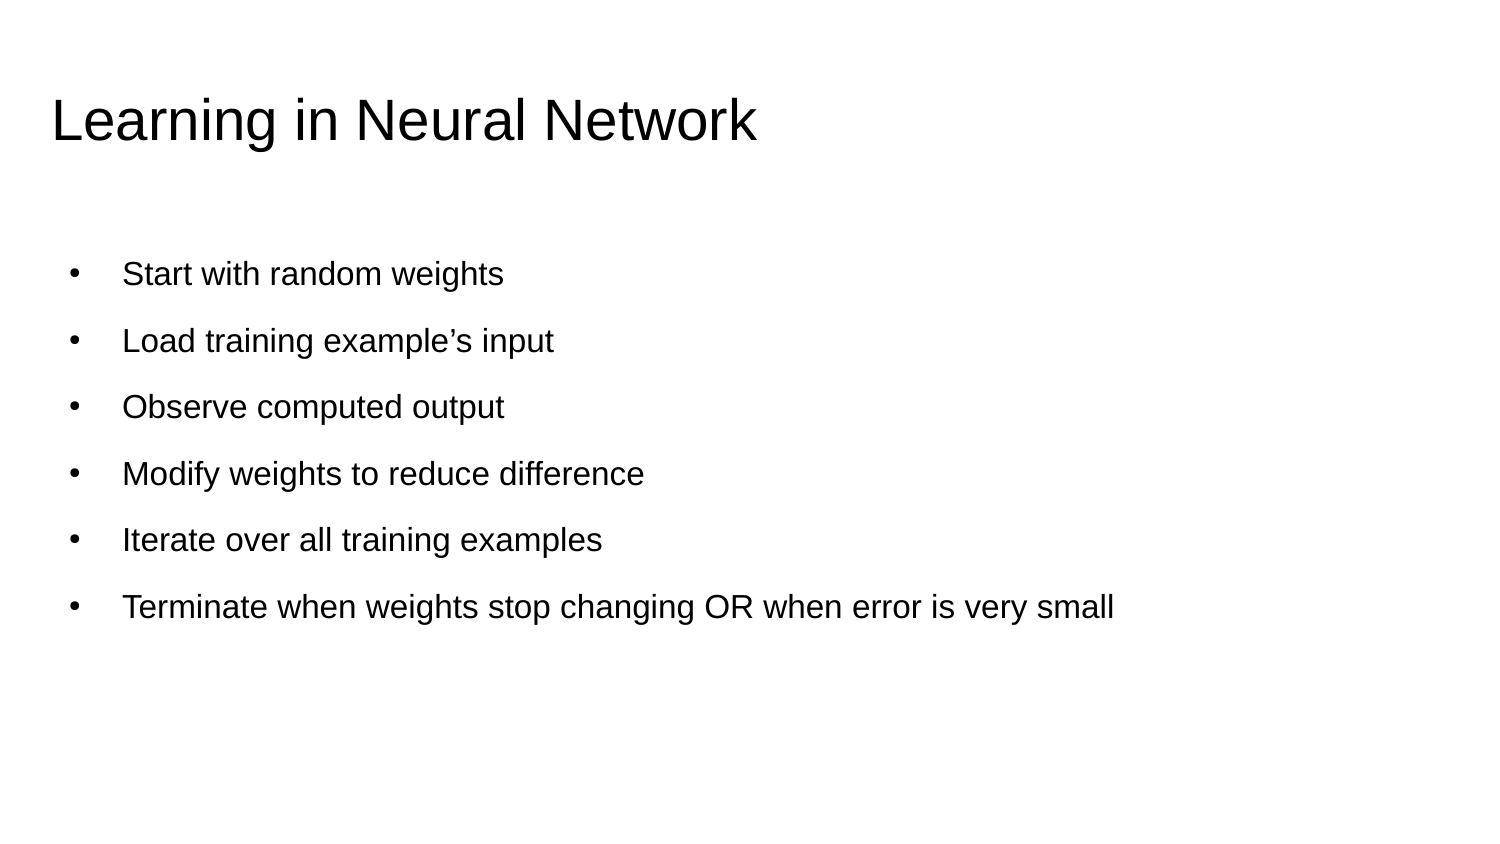

# Learning in Neural Network
Start with random weights
Load training example’s input
Observe computed output
Modify weights to reduce difference
Iterate over all training examples
Terminate when weights stop changing OR when error is very small